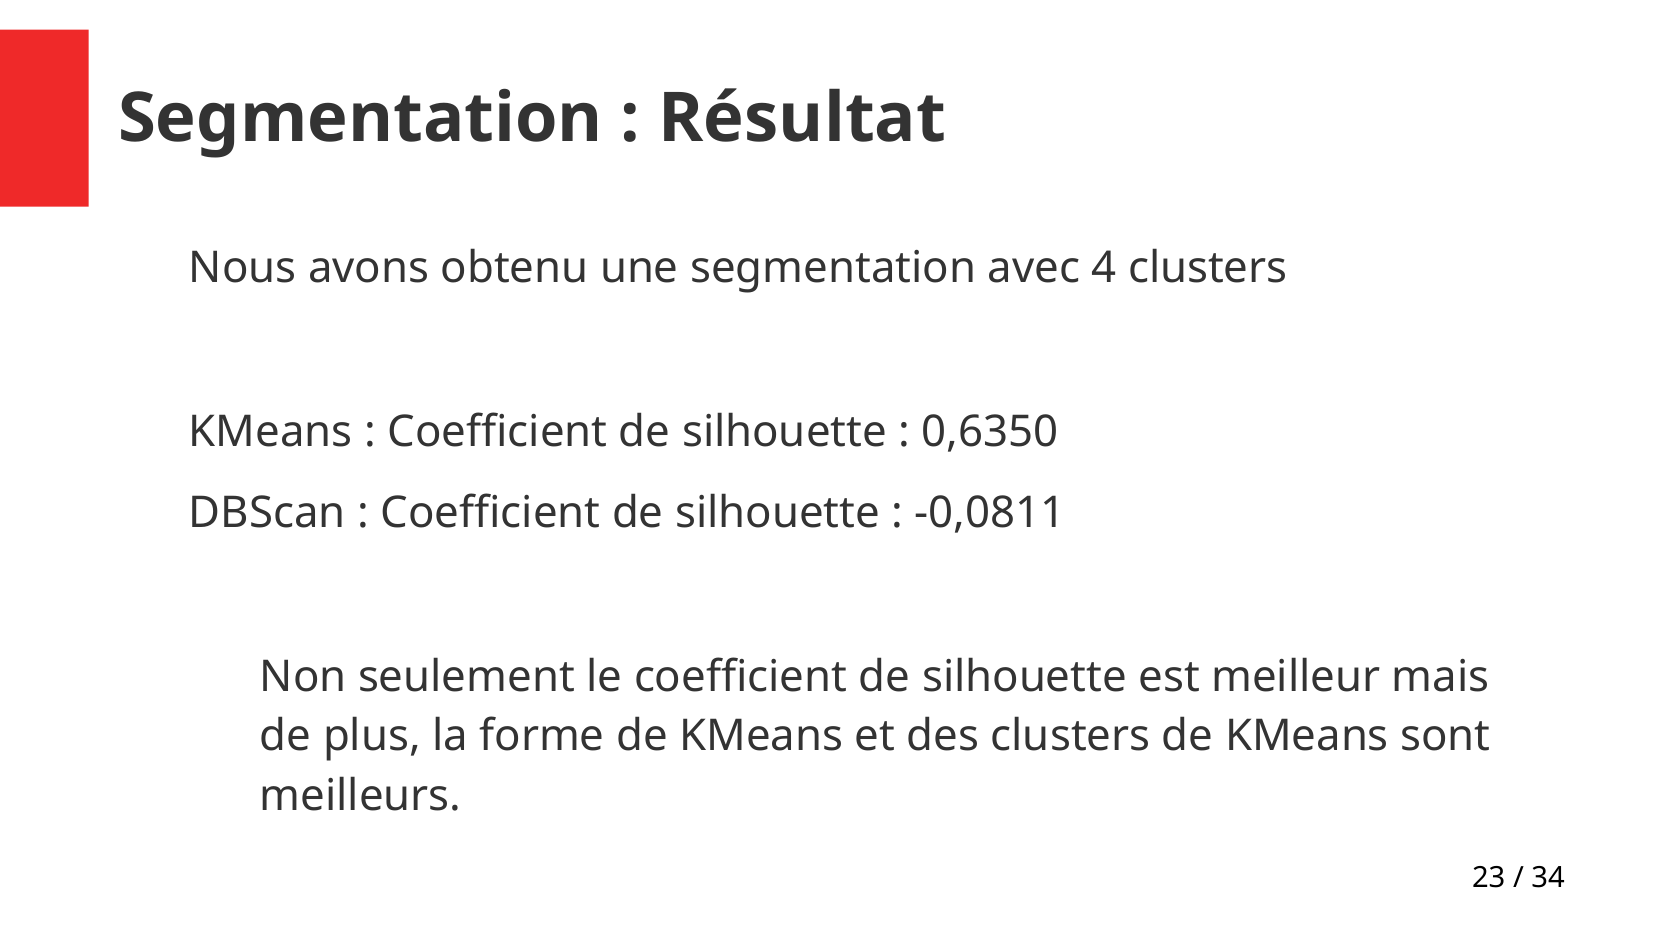

# Segmentation : Résultat
Nous avons obtenu une segmentation avec 4 clusters
KMeans : Coefficient de silhouette : 0,6350
DBScan : Coefficient de silhouette : -0,0811
Non seulement le coefficient de silhouette est meilleur mais de plus, la forme de KMeans et des clusters de KMeans sont meilleurs.
23